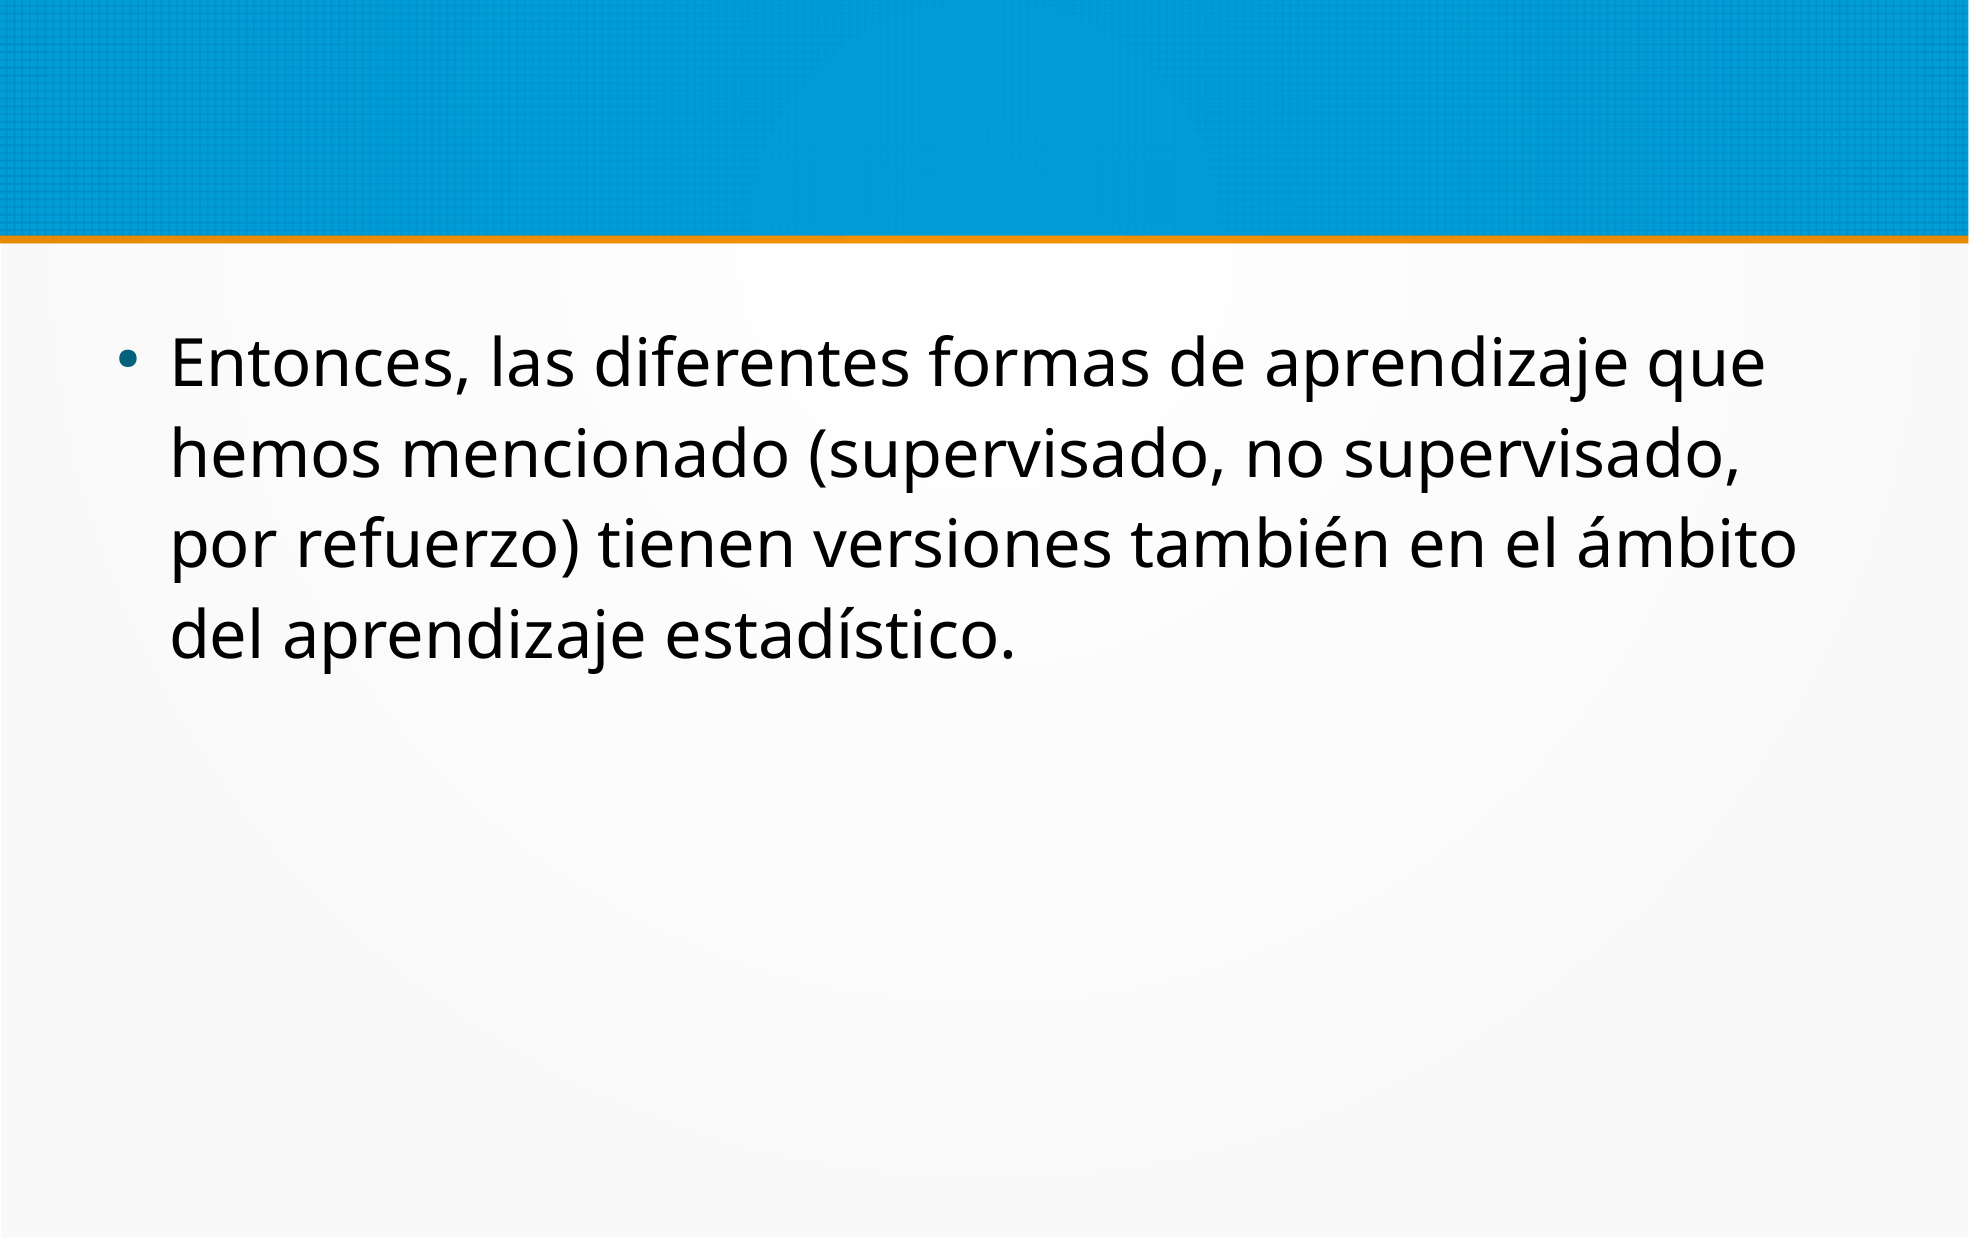

#
Entonces, las diferentes formas de aprendizaje que hemos mencionado (supervisado, no supervisado, por refuerzo) tienen versiones también en el ámbito del aprendizaje estadístico.